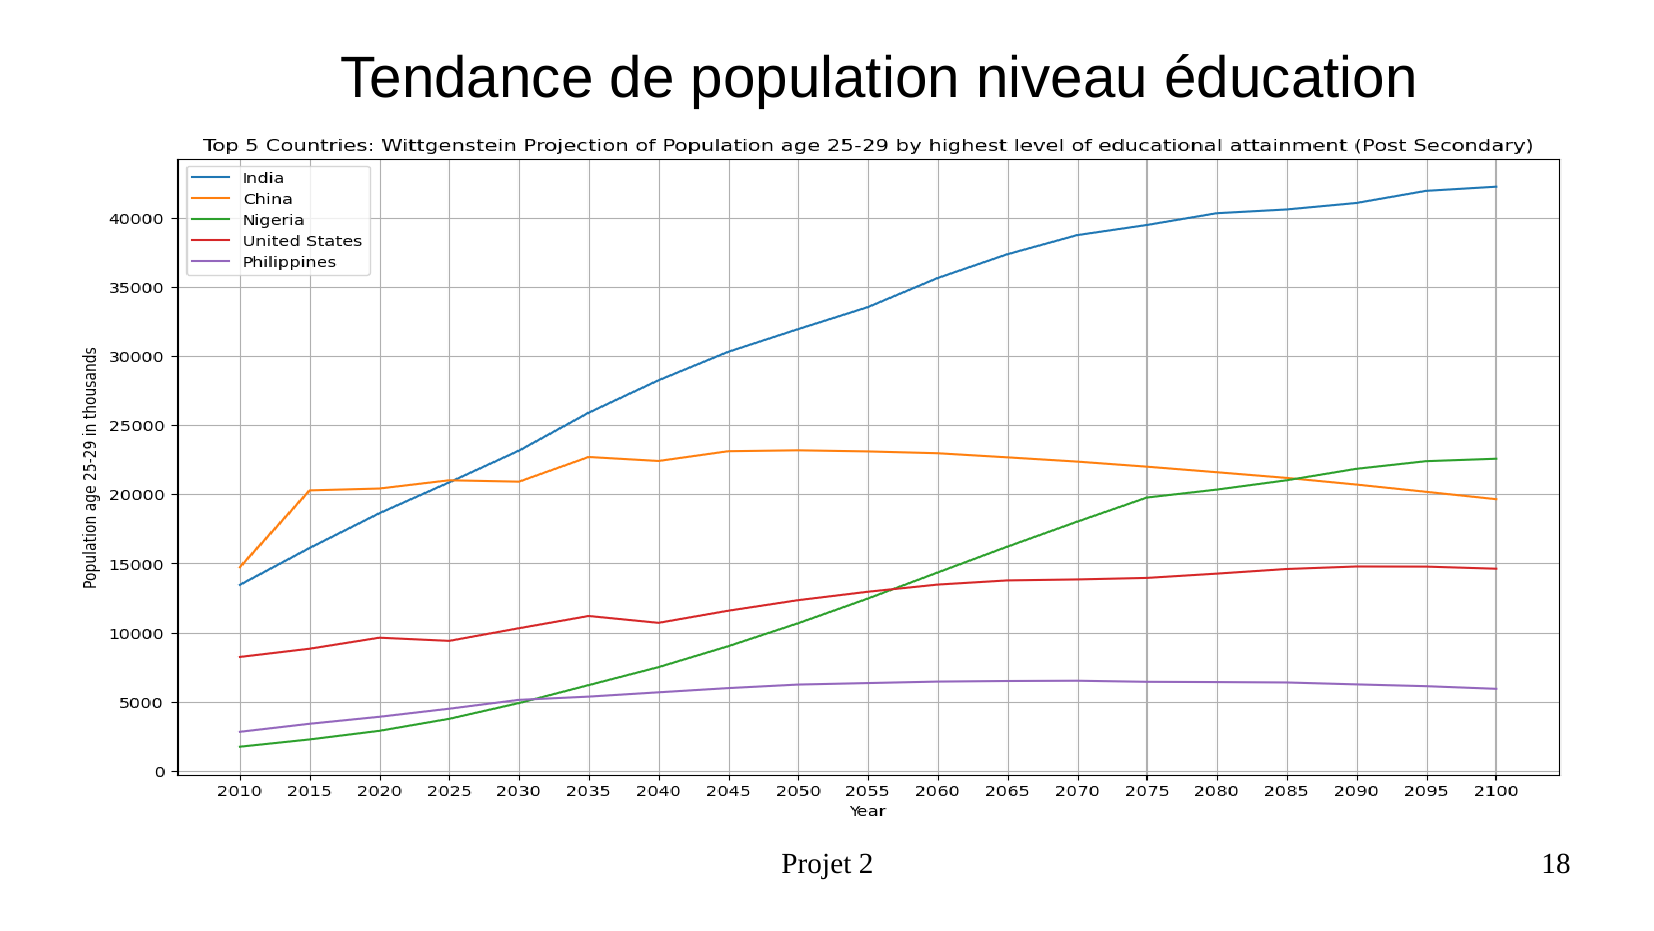

# Tendance de population niveau éducation
Projet 2
18